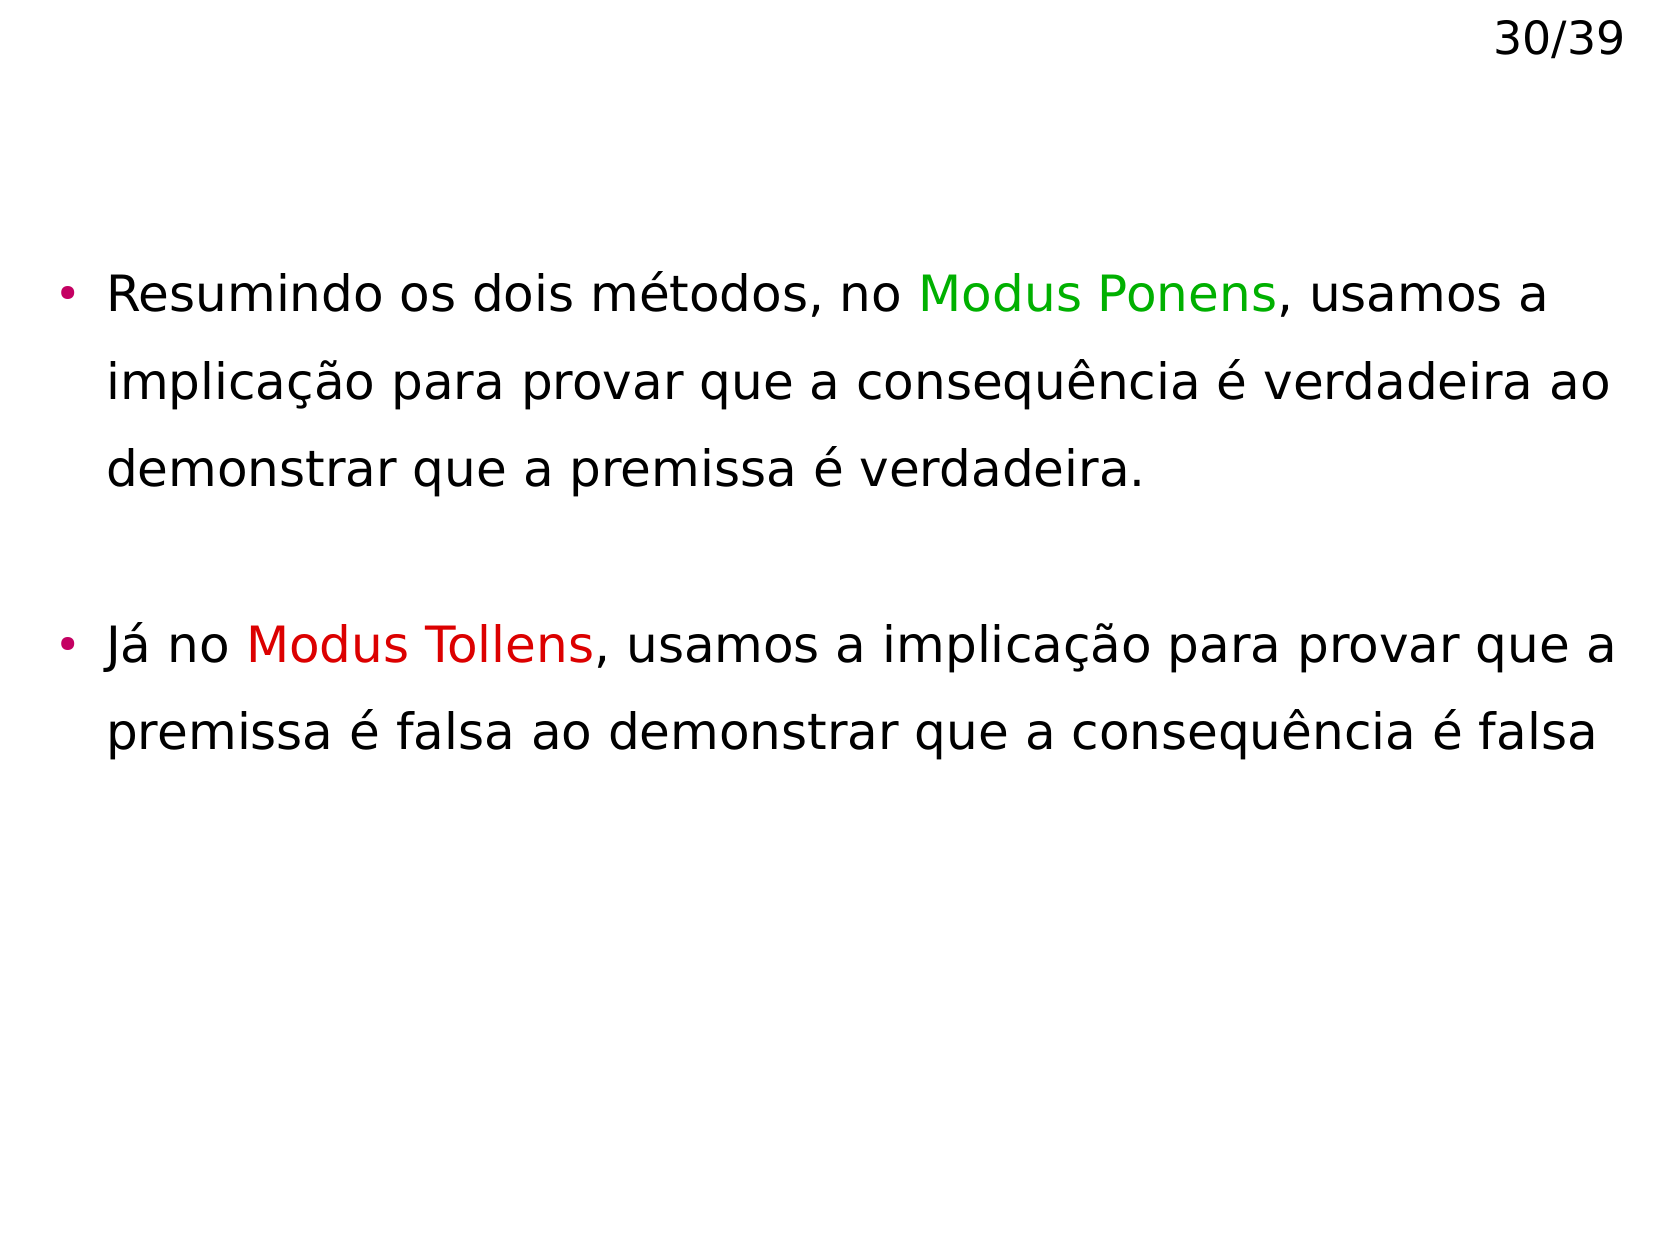

30
#
Resumindo os dois métodos, no Modus Ponens, usamos a implicação para provar que a consequência é verdadeira ao demonstrar que a premissa é verdadeira.
Já no Modus Tollens, usamos a implicação para provar que a premissa é falsa ao demonstrar que a consequência é falsa